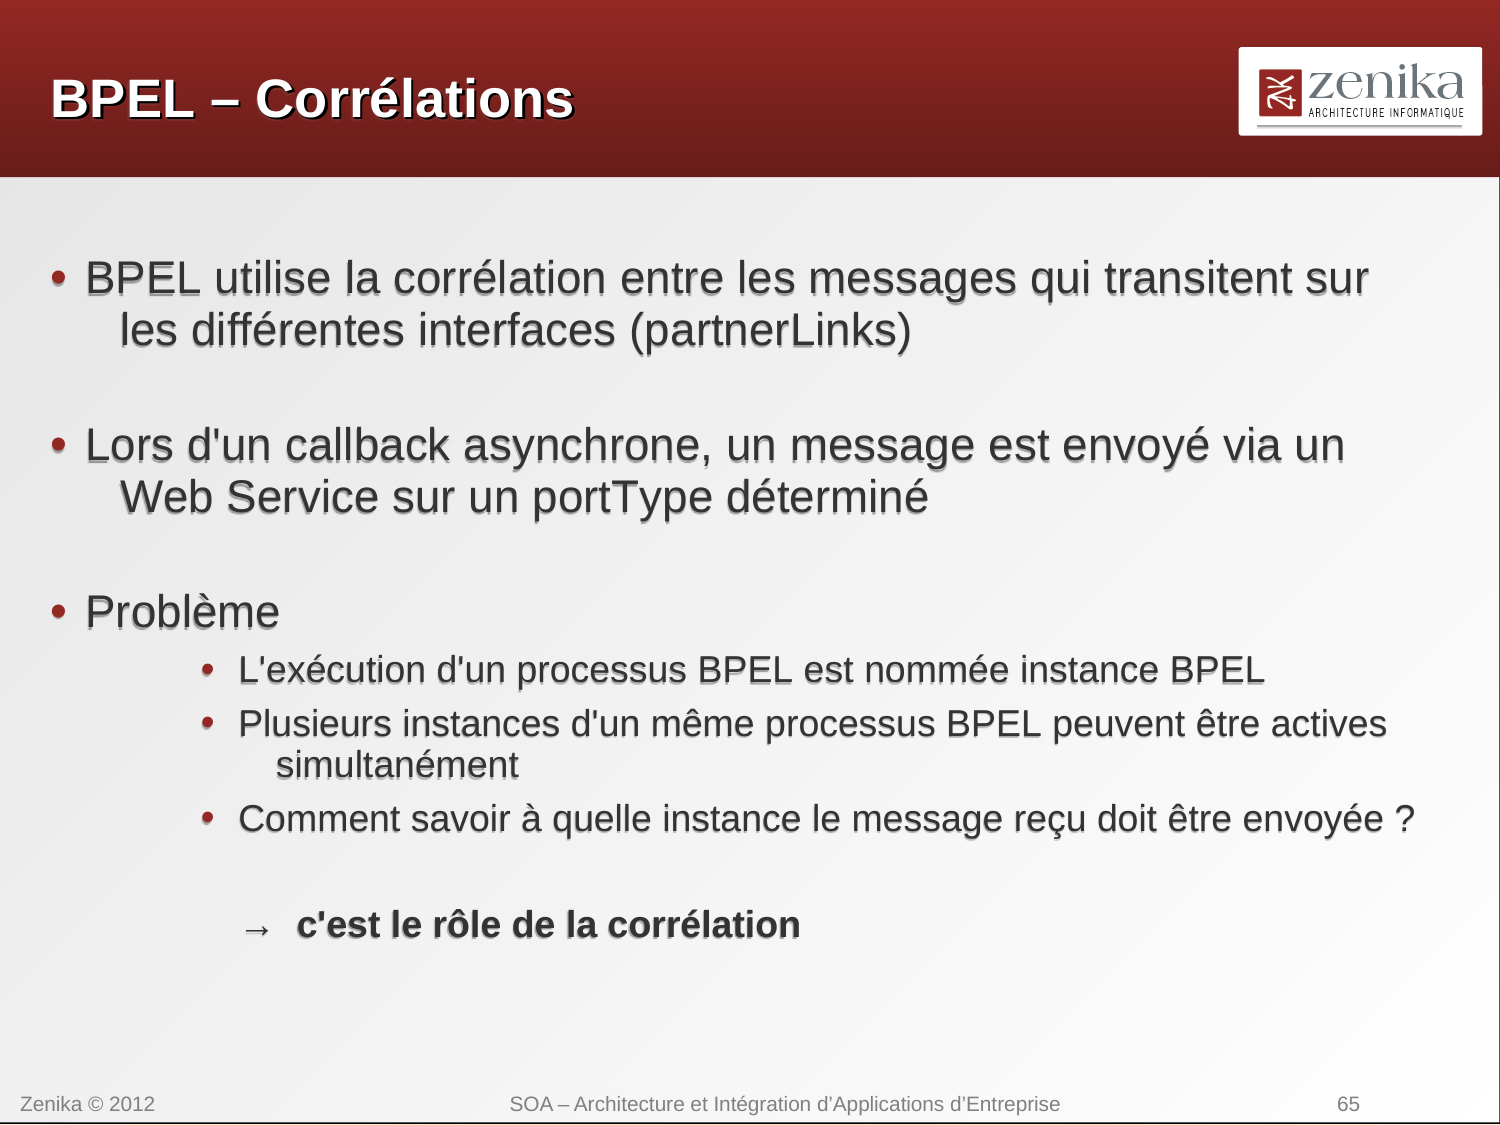

# BPEL – Corrélations
BPEL utilise la corrélation entre les messages qui transitent sur les différentes interfaces (partnerLinks)
Lors d'un callback asynchrone, un message est envoyé via un Web Service sur un portType déterminé
Problème
L'exécution d'un processus BPEL est nommée instance BPEL
Plusieurs instances d'un même processus BPEL peuvent être actives simultanément
Comment savoir à quelle instance le message reçu doit être envoyée ?
→ c'est le rôle de la corrélation